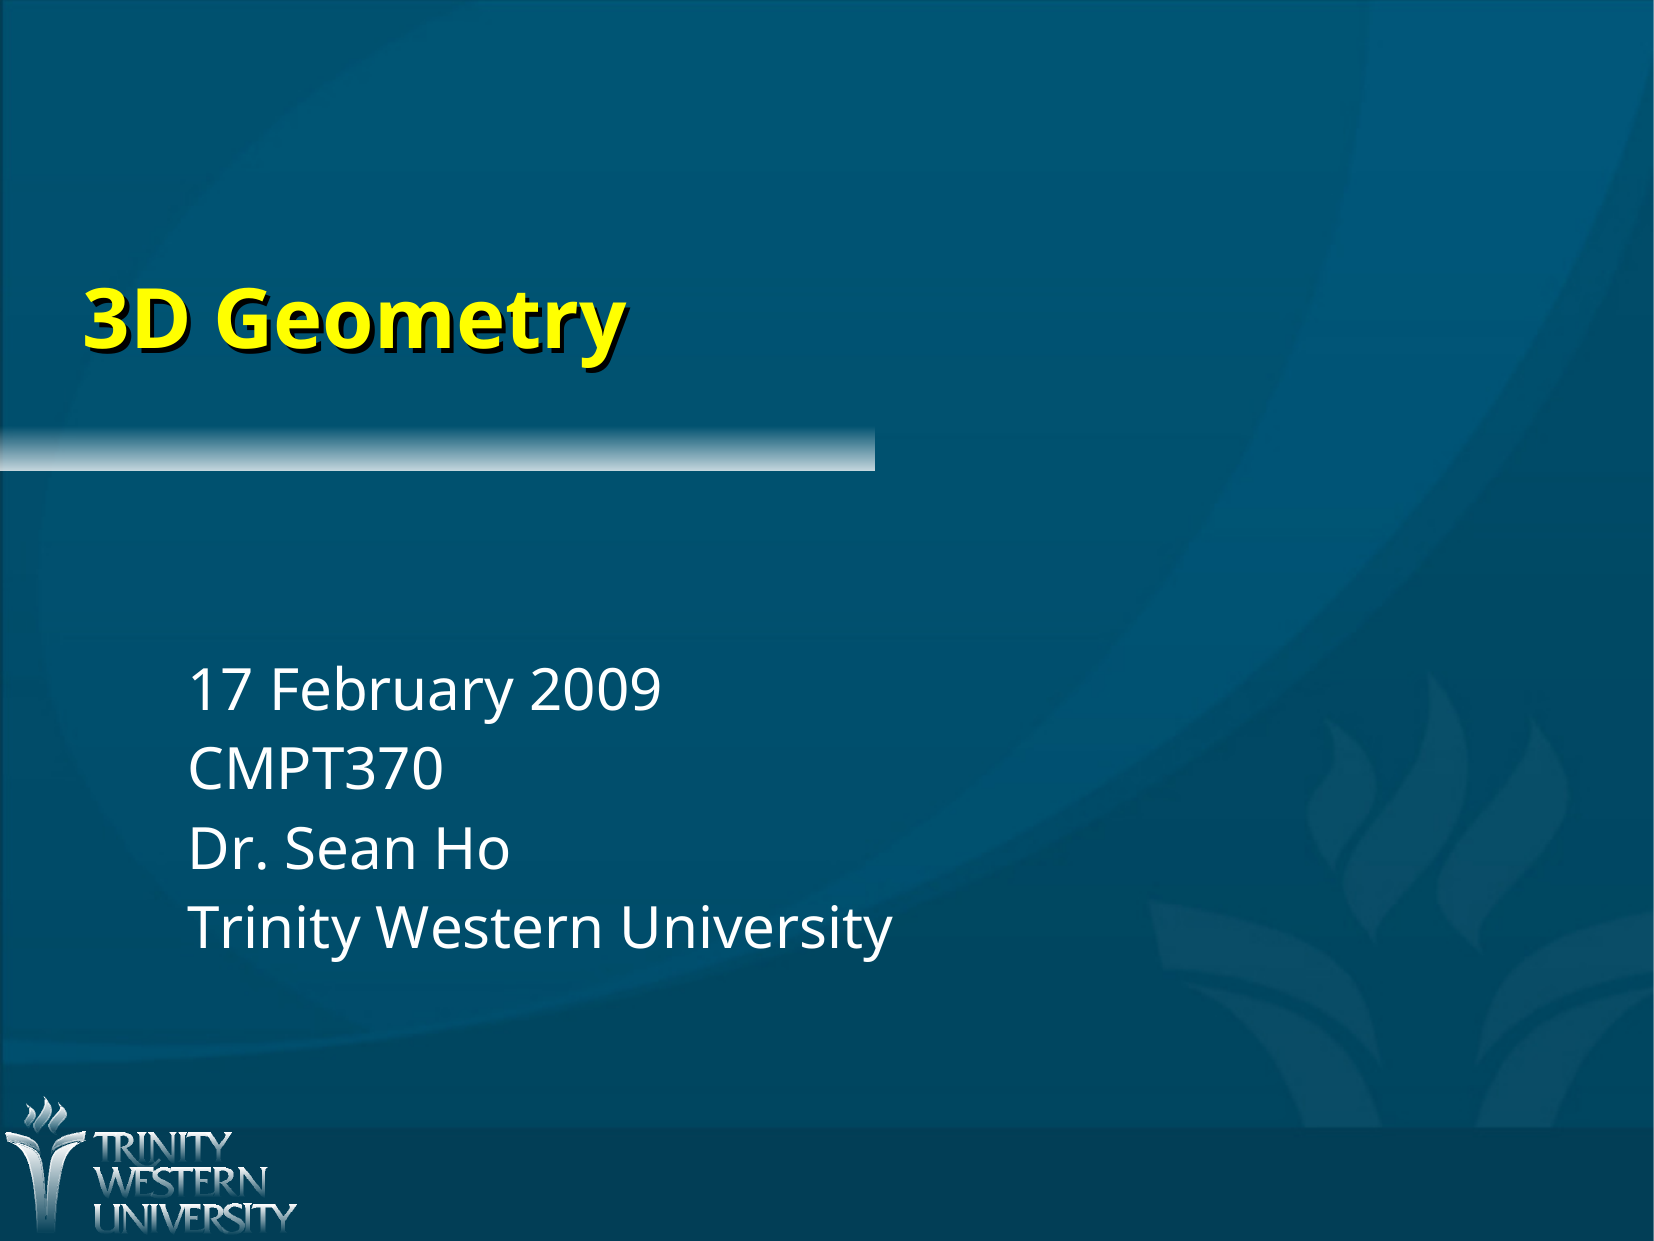

# 3D Geometry
17 February 2009
CMPT370
Dr. Sean Ho
Trinity Western University